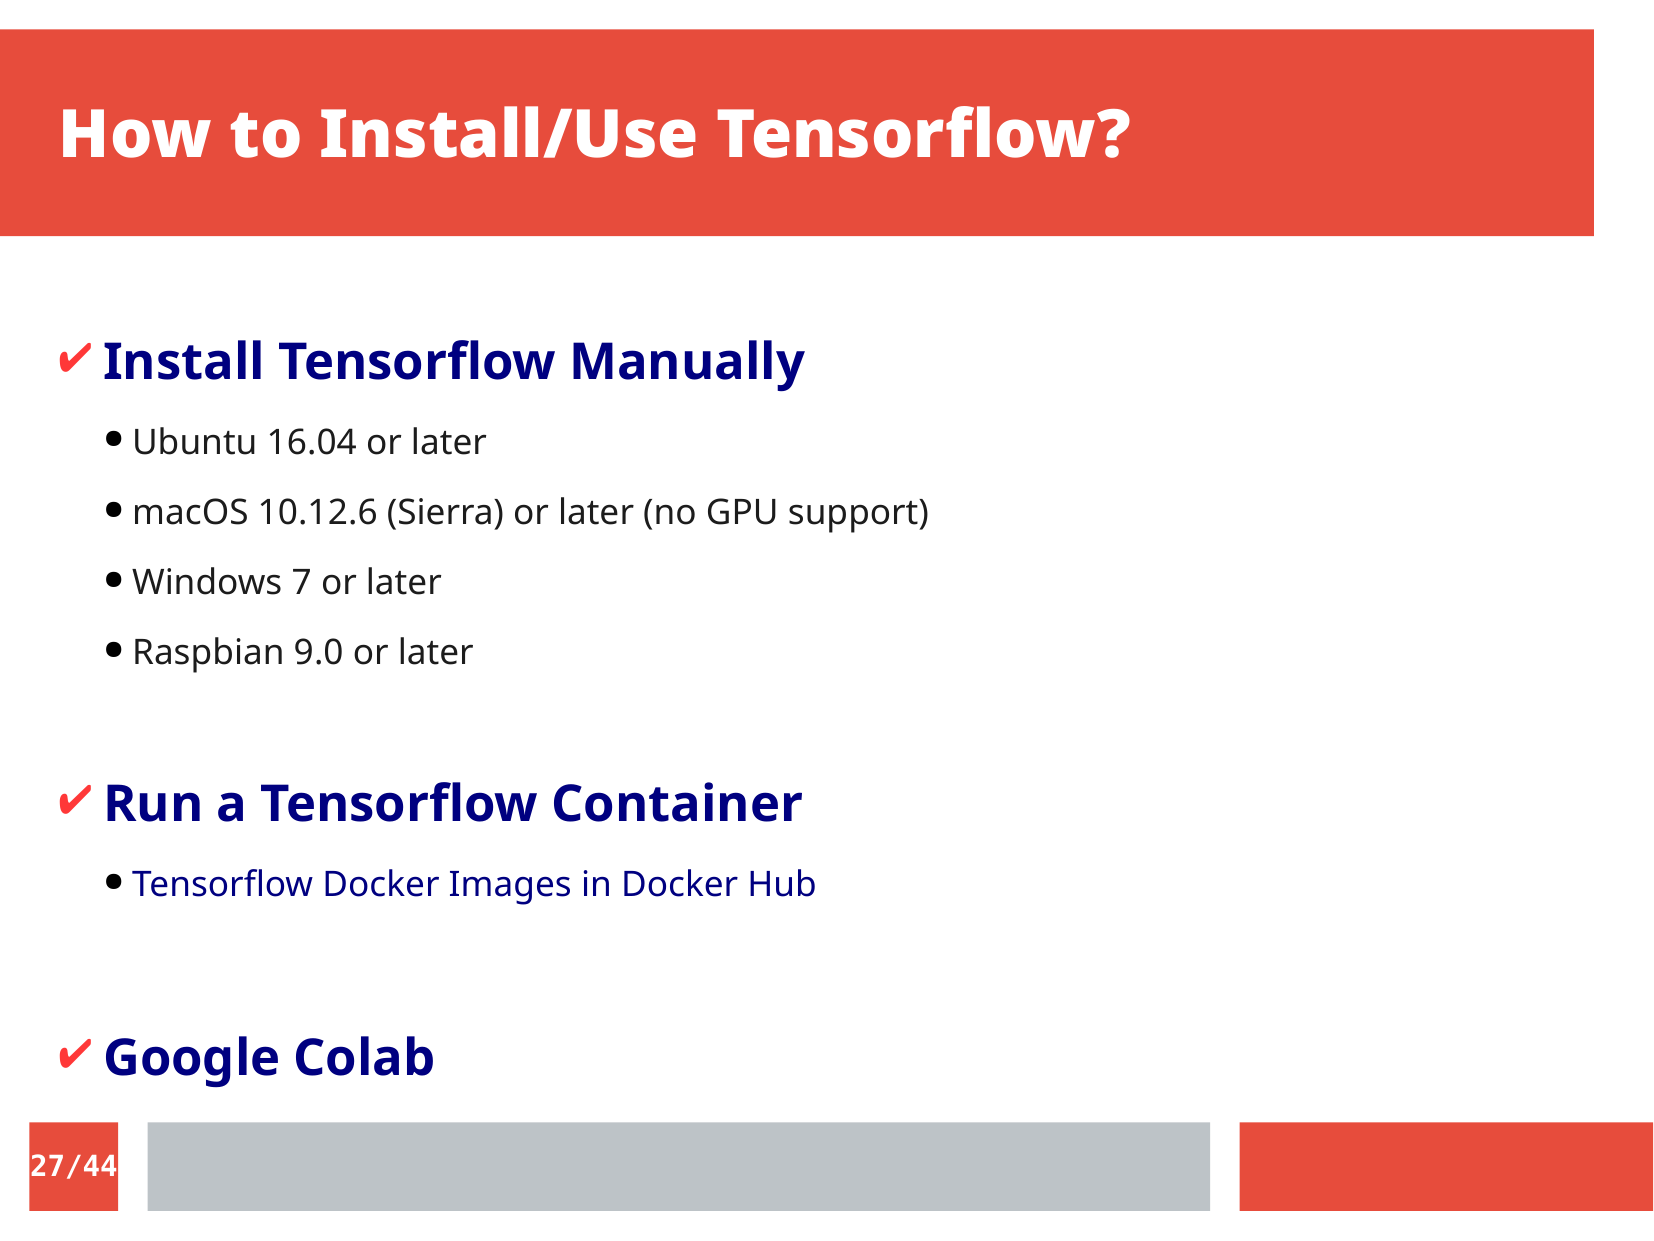

# How to Install/Use Tensorflow?
 Install Tensorflow Manually
 Ubuntu 16.04 or later
 macOS 10.12.6 (Sierra) or later (no GPU support)
 Windows 7 or later
 Raspbian 9.0 or later
 Run a Tensorflow Container
 Tensorflow Docker Images in Docker Hub
 Google Colab
27